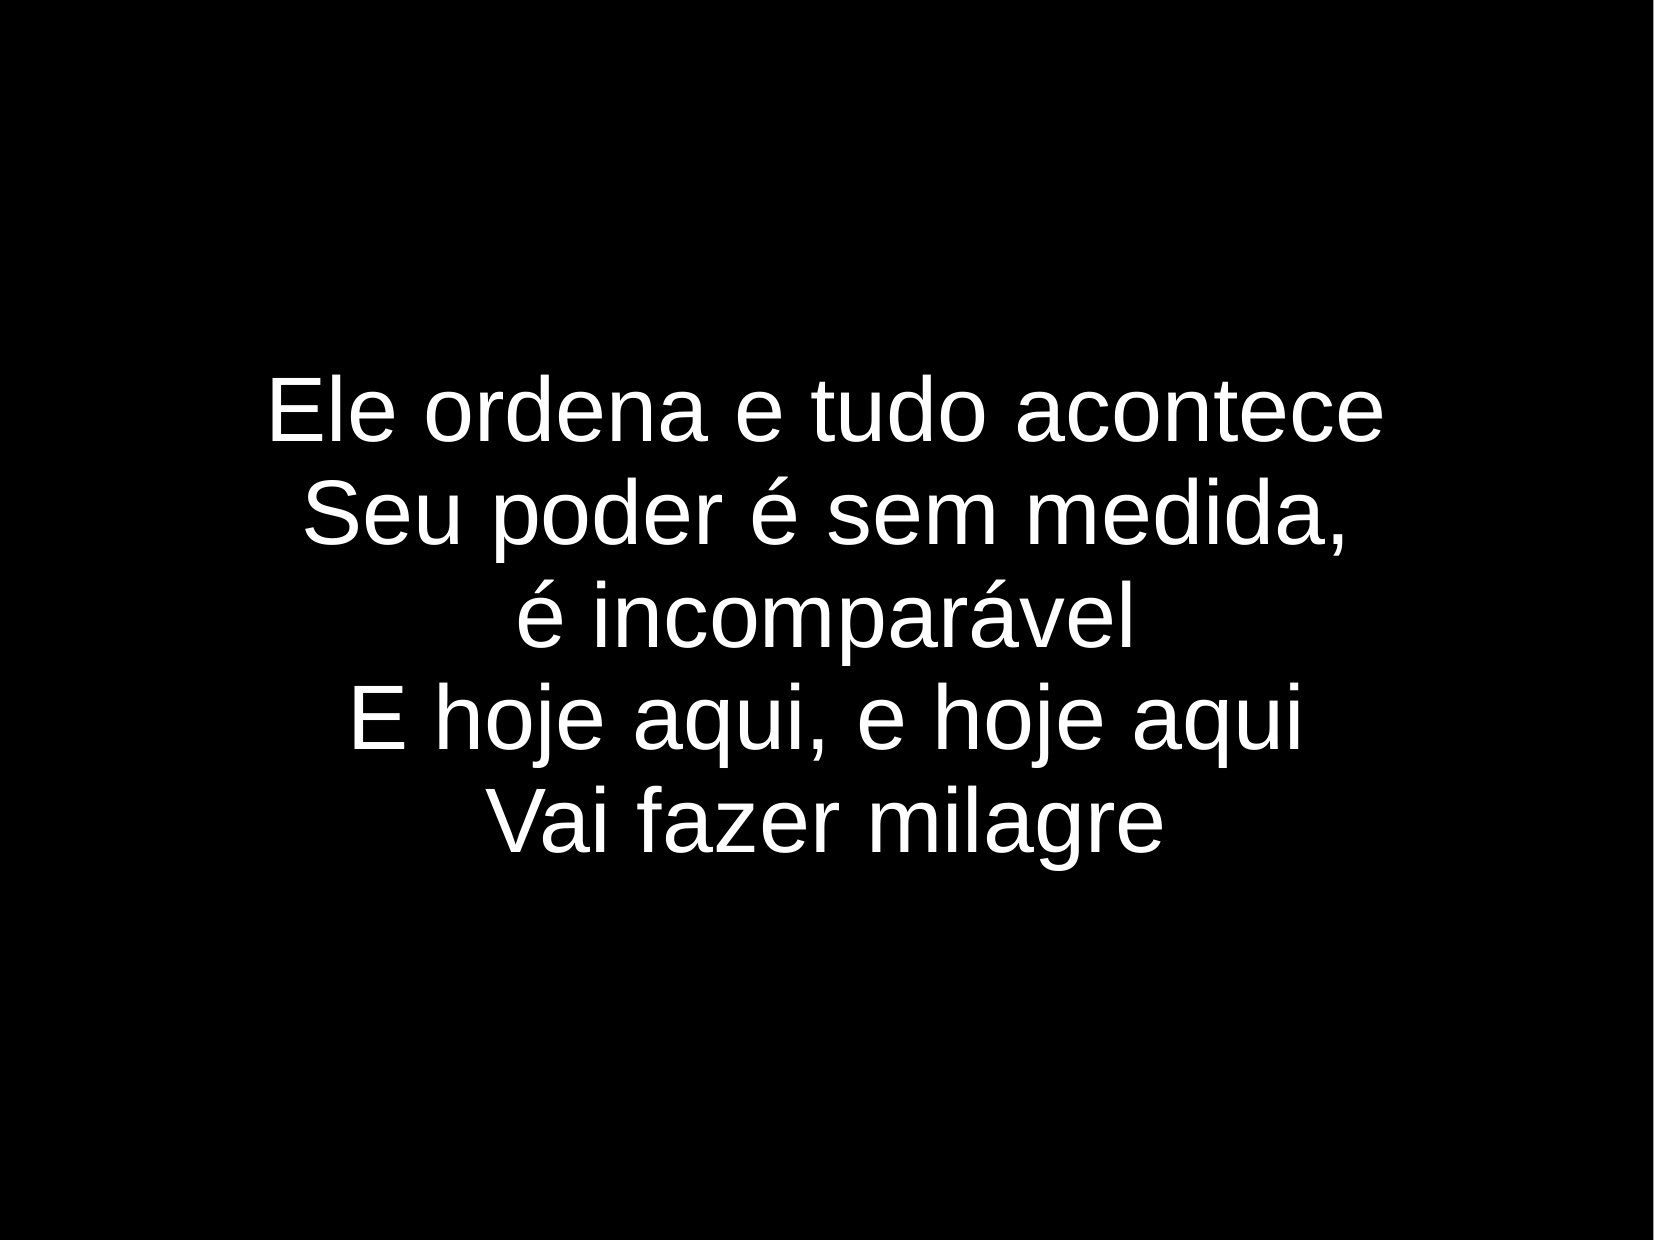

# Ele ordena e tudo acontece
Seu poder é sem medida,
é incomparável
E hoje aqui, e hoje aqui
Vai fazer milagre